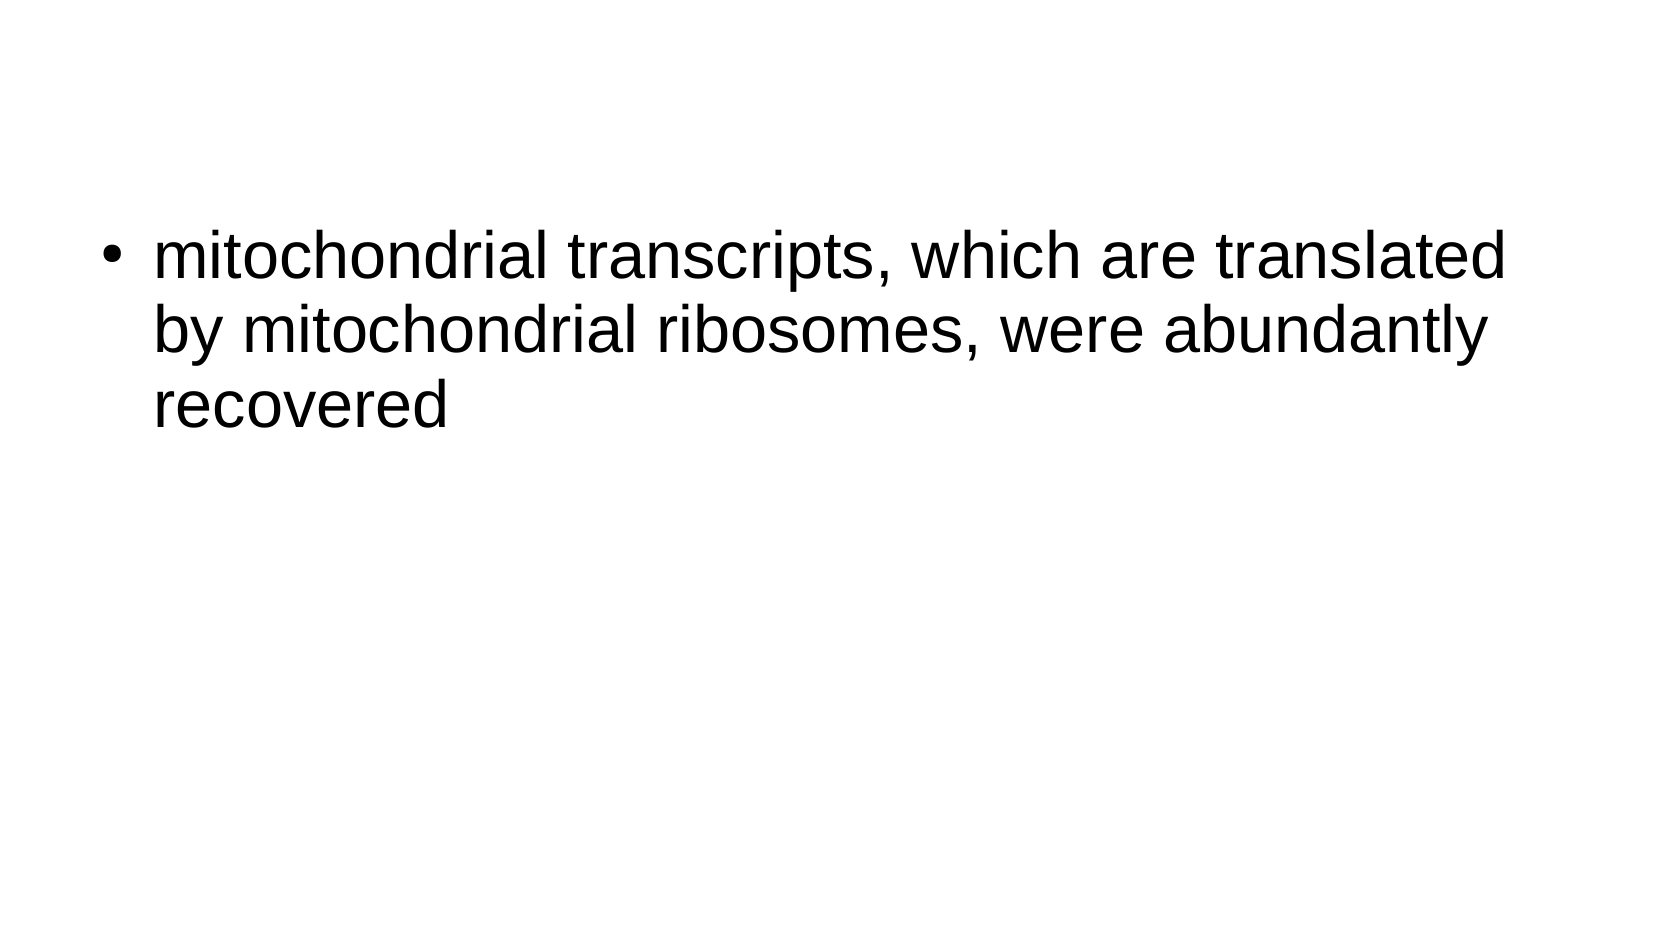

#
mitochondrial transcripts, which are translated by mitochondrial ribosomes, were abundantly recovered